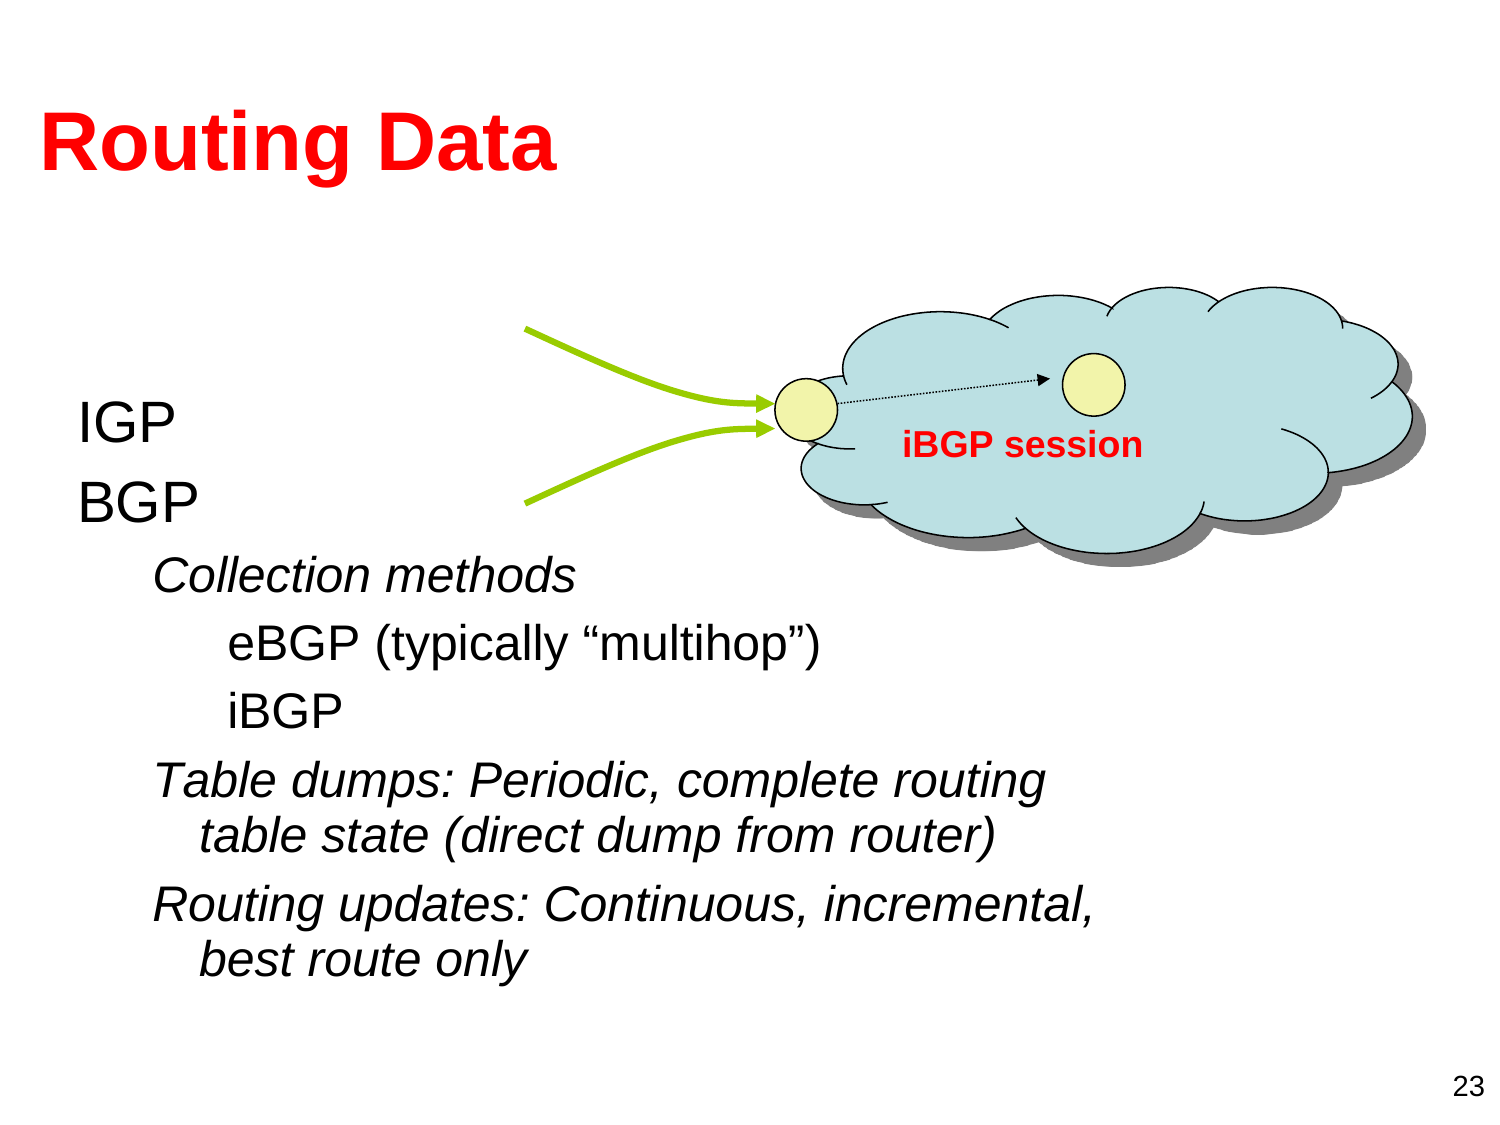

# Routing Data
IGP
BGP
Collection methods
eBGP (typically “multihop”)
iBGP
Table dumps: Periodic, complete routing table state (direct dump from router)
Routing updates: Continuous, incremental, best route only
iBGP session
23